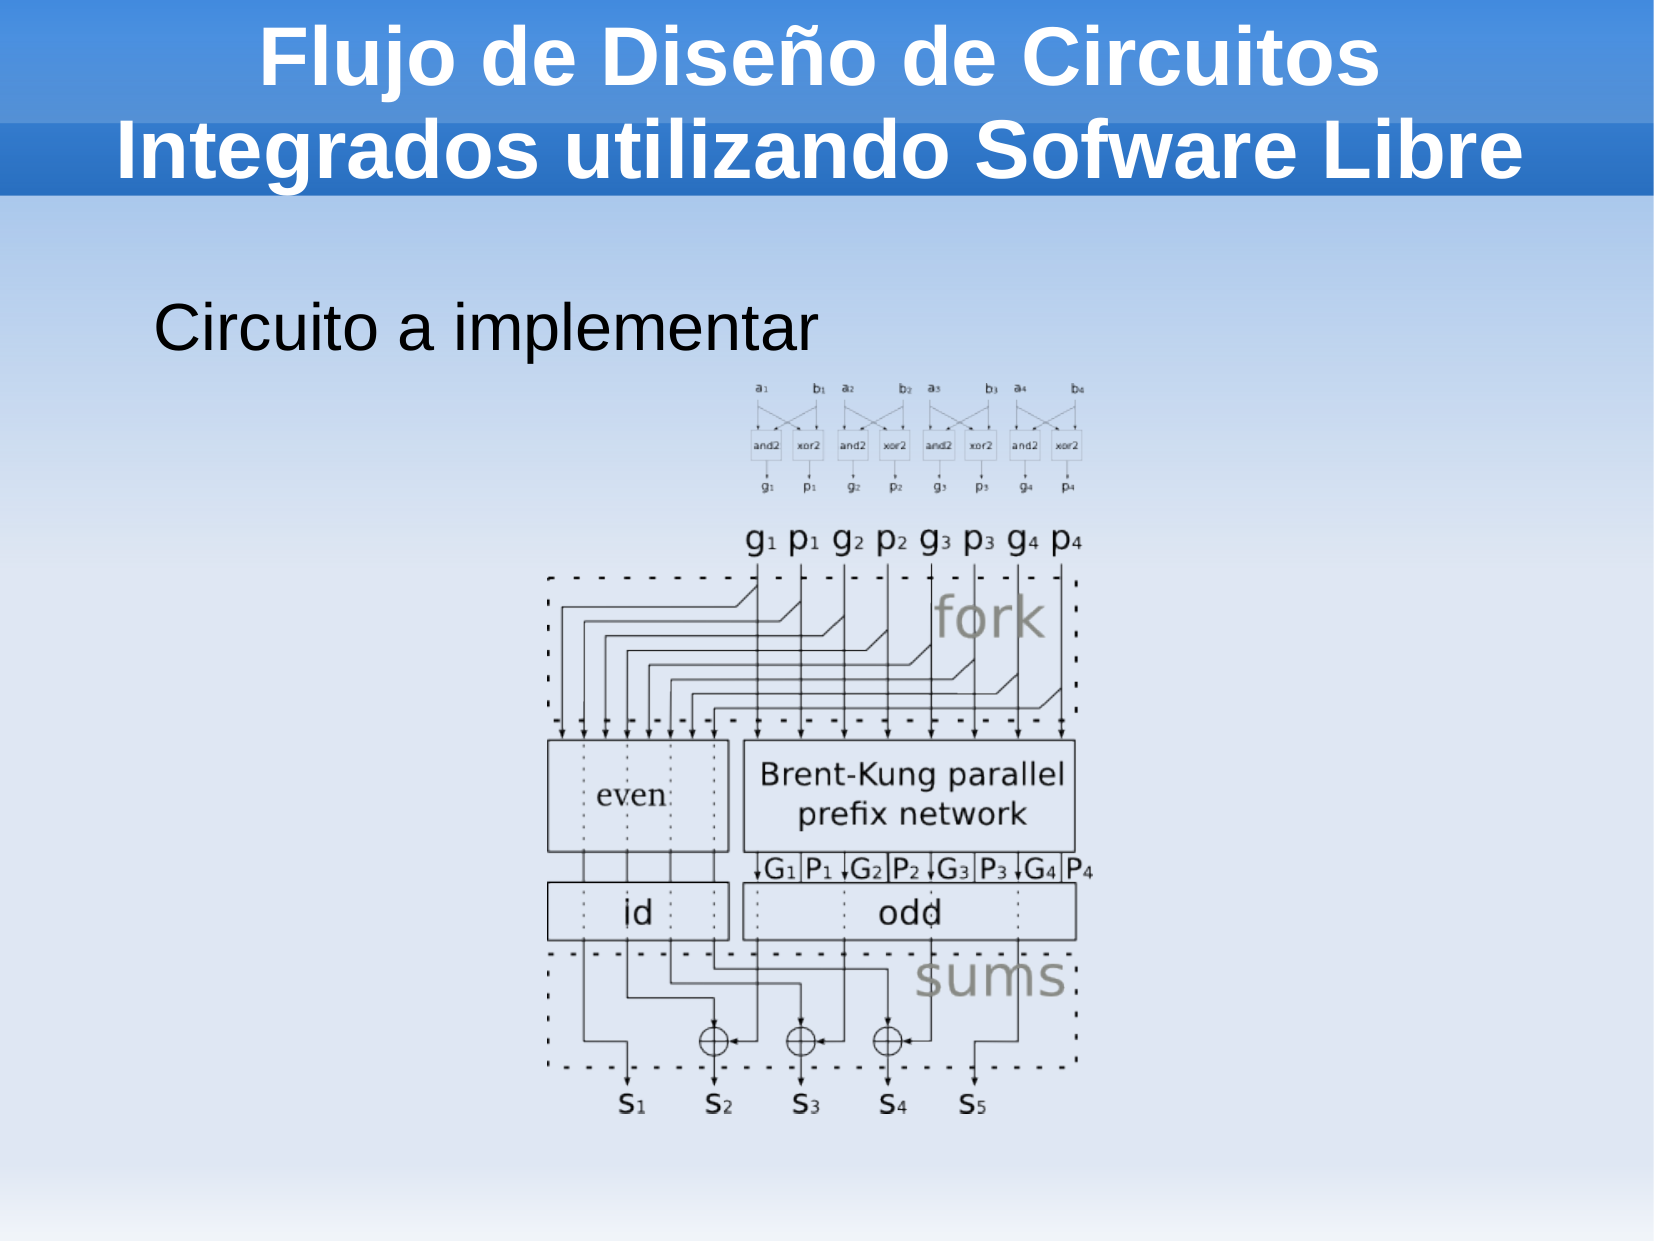

# Flujo de Diseño de Circuitos Integrados utilizando Sofware Libre
Circuito a implementar